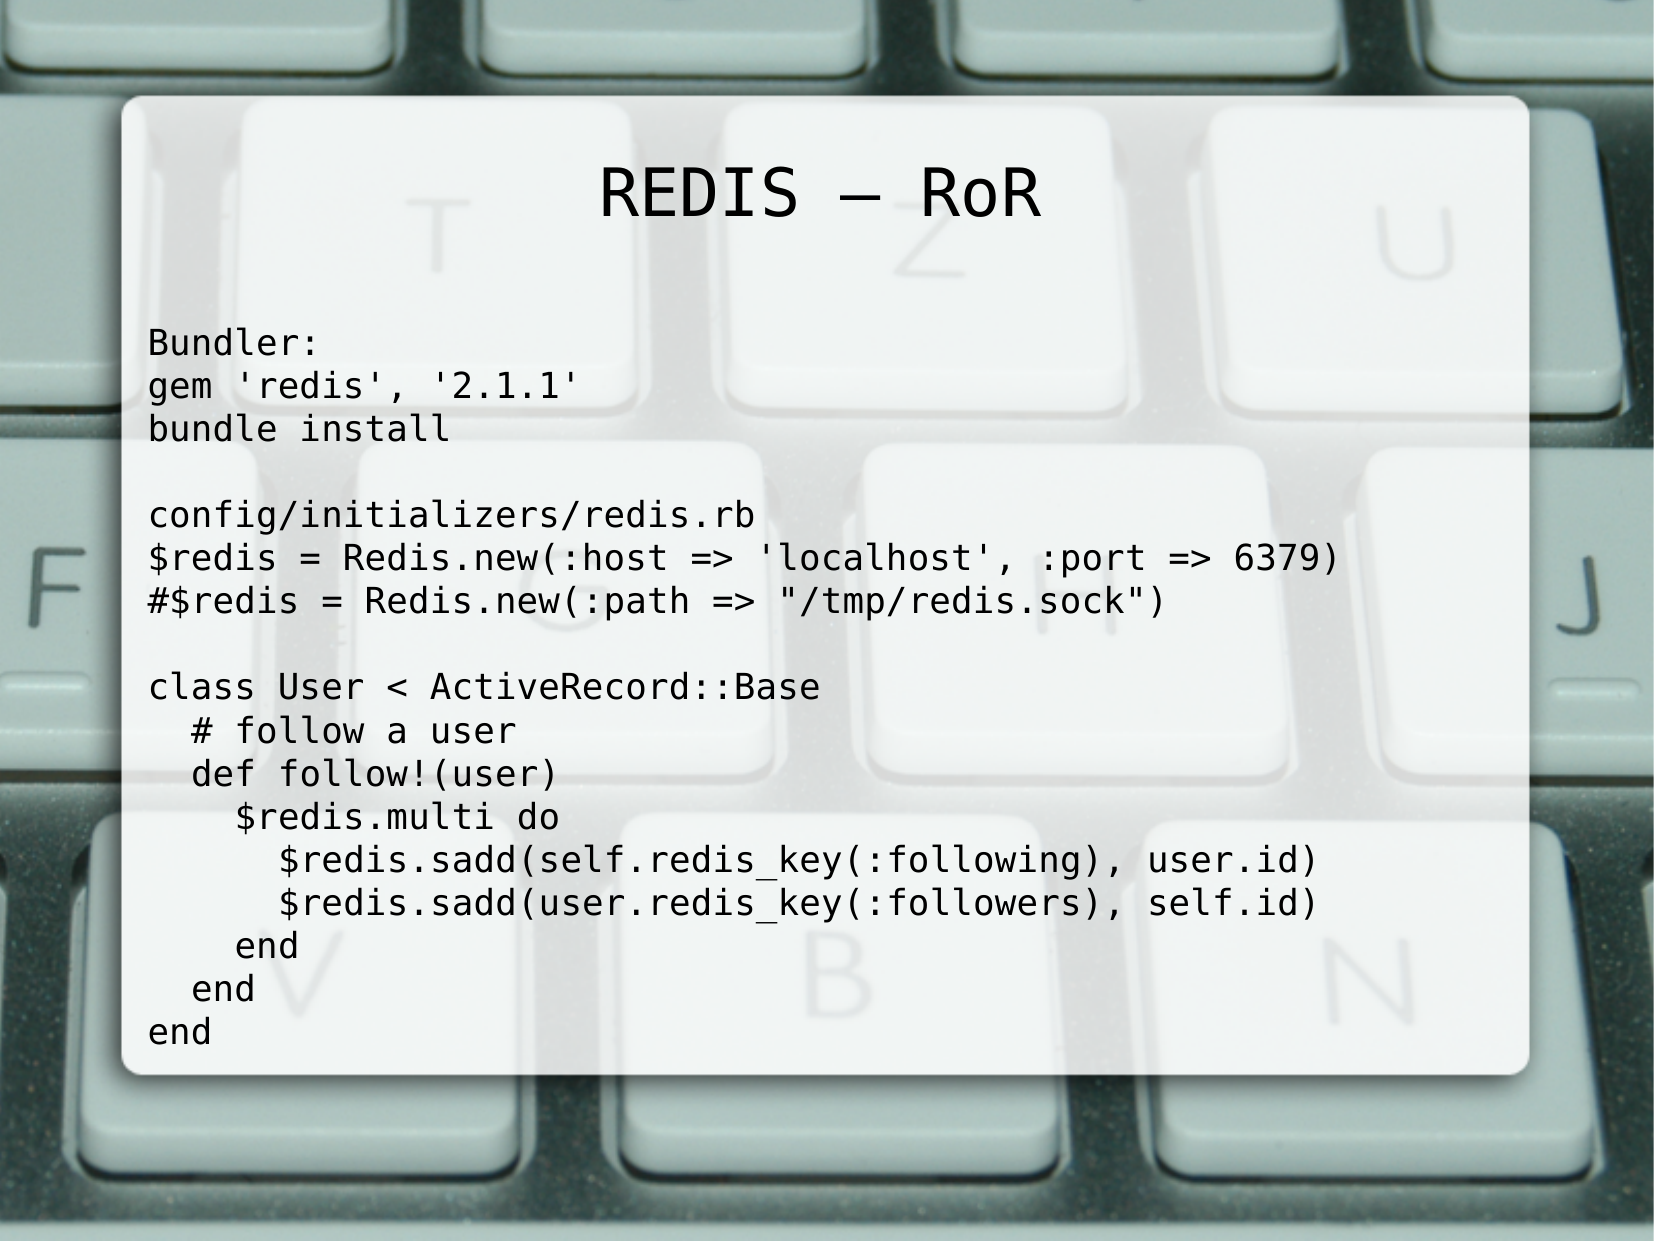

# REDIS – RoR
Bundler:
gem 'redis', '2.1.1'
bundle install
config/initializers/redis.rb
$redis = Redis.new(:host => 'localhost', :port => 6379)
#$redis = Redis.new(:path => "/tmp/redis.sock")
class User < ActiveRecord::Base
 # follow a user
 def follow!(user)
 $redis.multi do
 $redis.sadd(self.redis_key(:following), user.id)
 $redis.sadd(user.redis_key(:followers), self.id)
 end
 end
end